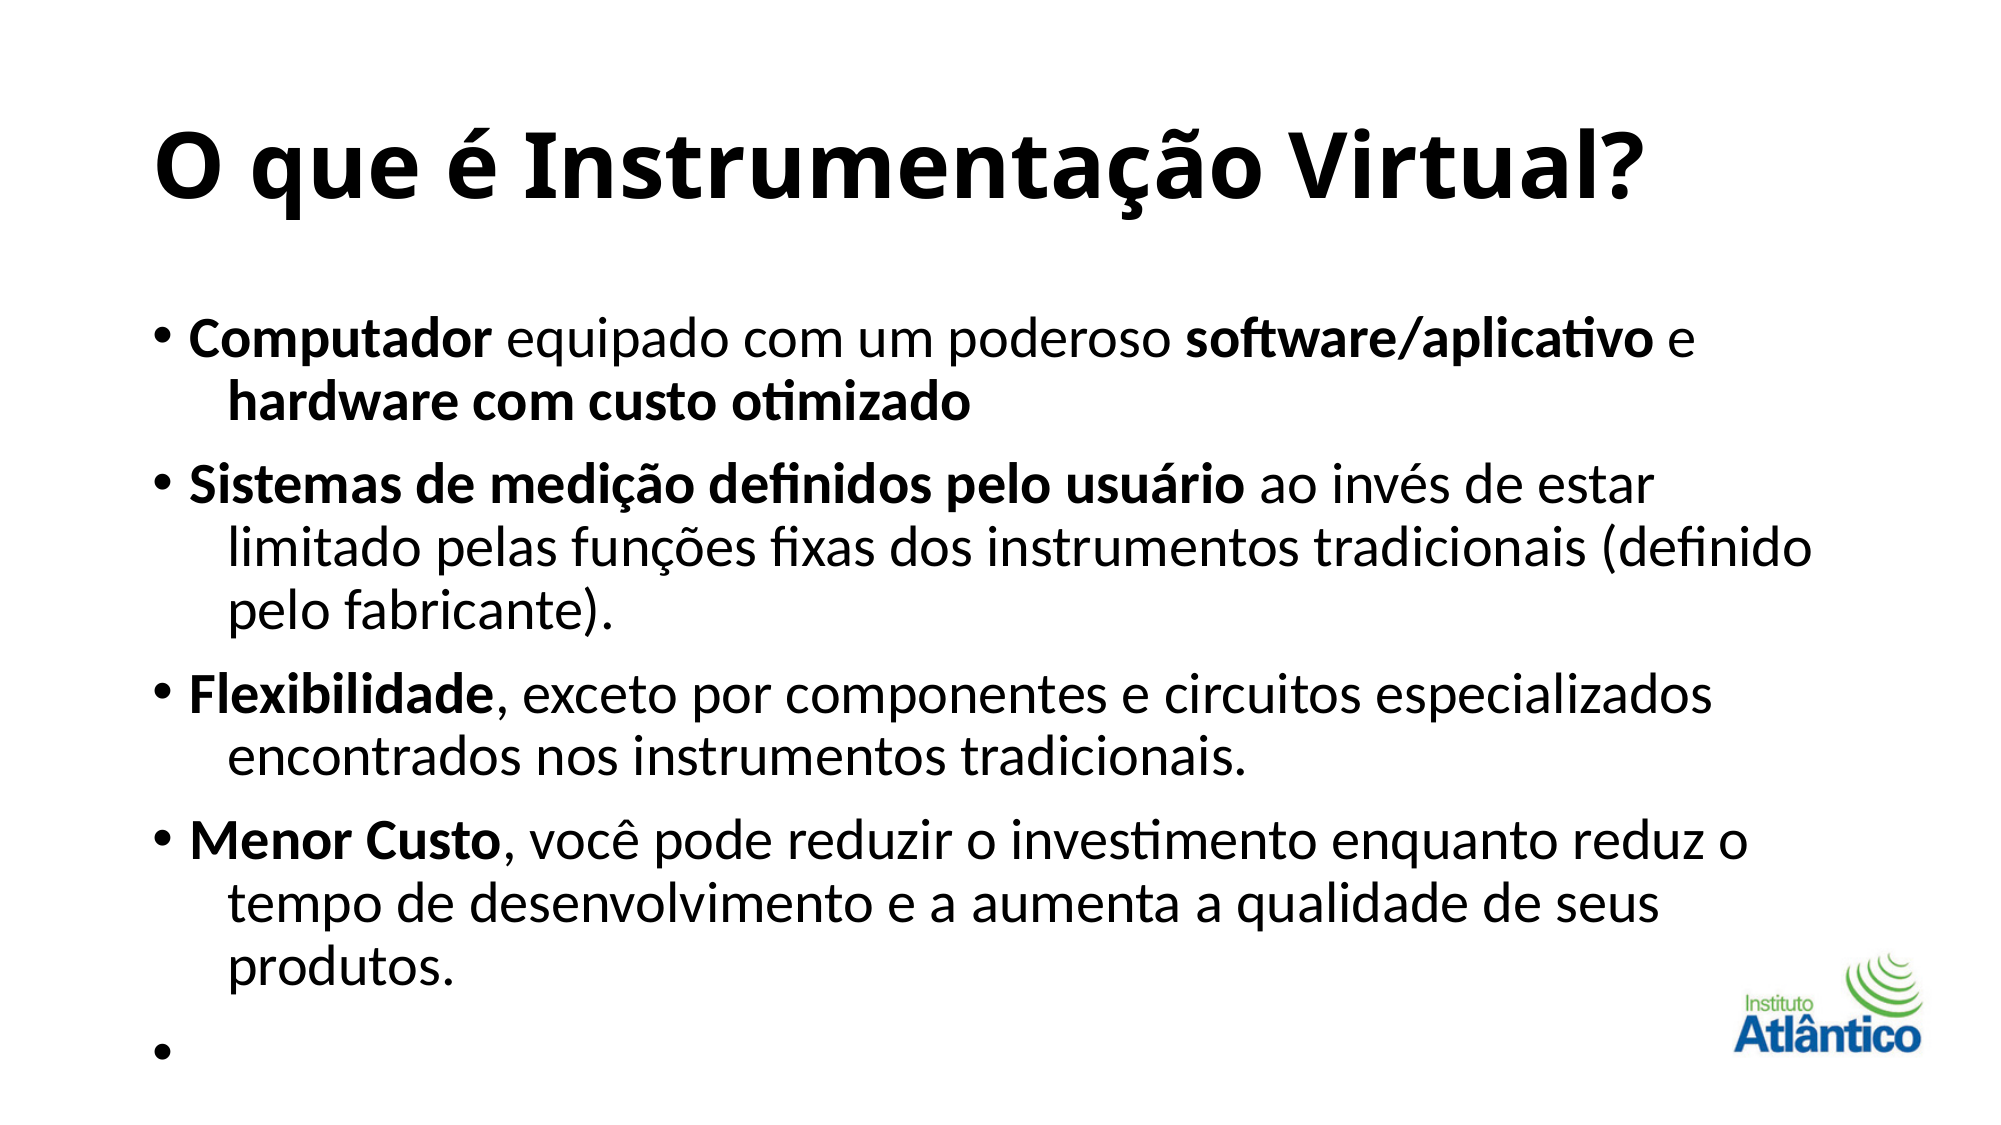

# O que é Instrumentação Virtual?
Computador equipado com um poderoso software/aplicativo e hardware com custo otimizado
Sistemas de medição definidos pelo usuário ao invés de estar limitado pelas funções fixas dos instrumentos tradicionais (definido pelo fabricante).
Flexibilidade, exceto por componentes e circuitos especializados encontrados nos instrumentos tradicionais.
Menor Custo, você pode reduzir o investimento enquanto reduz o tempo de desenvolvimento e a aumenta a qualidade de seus produtos.